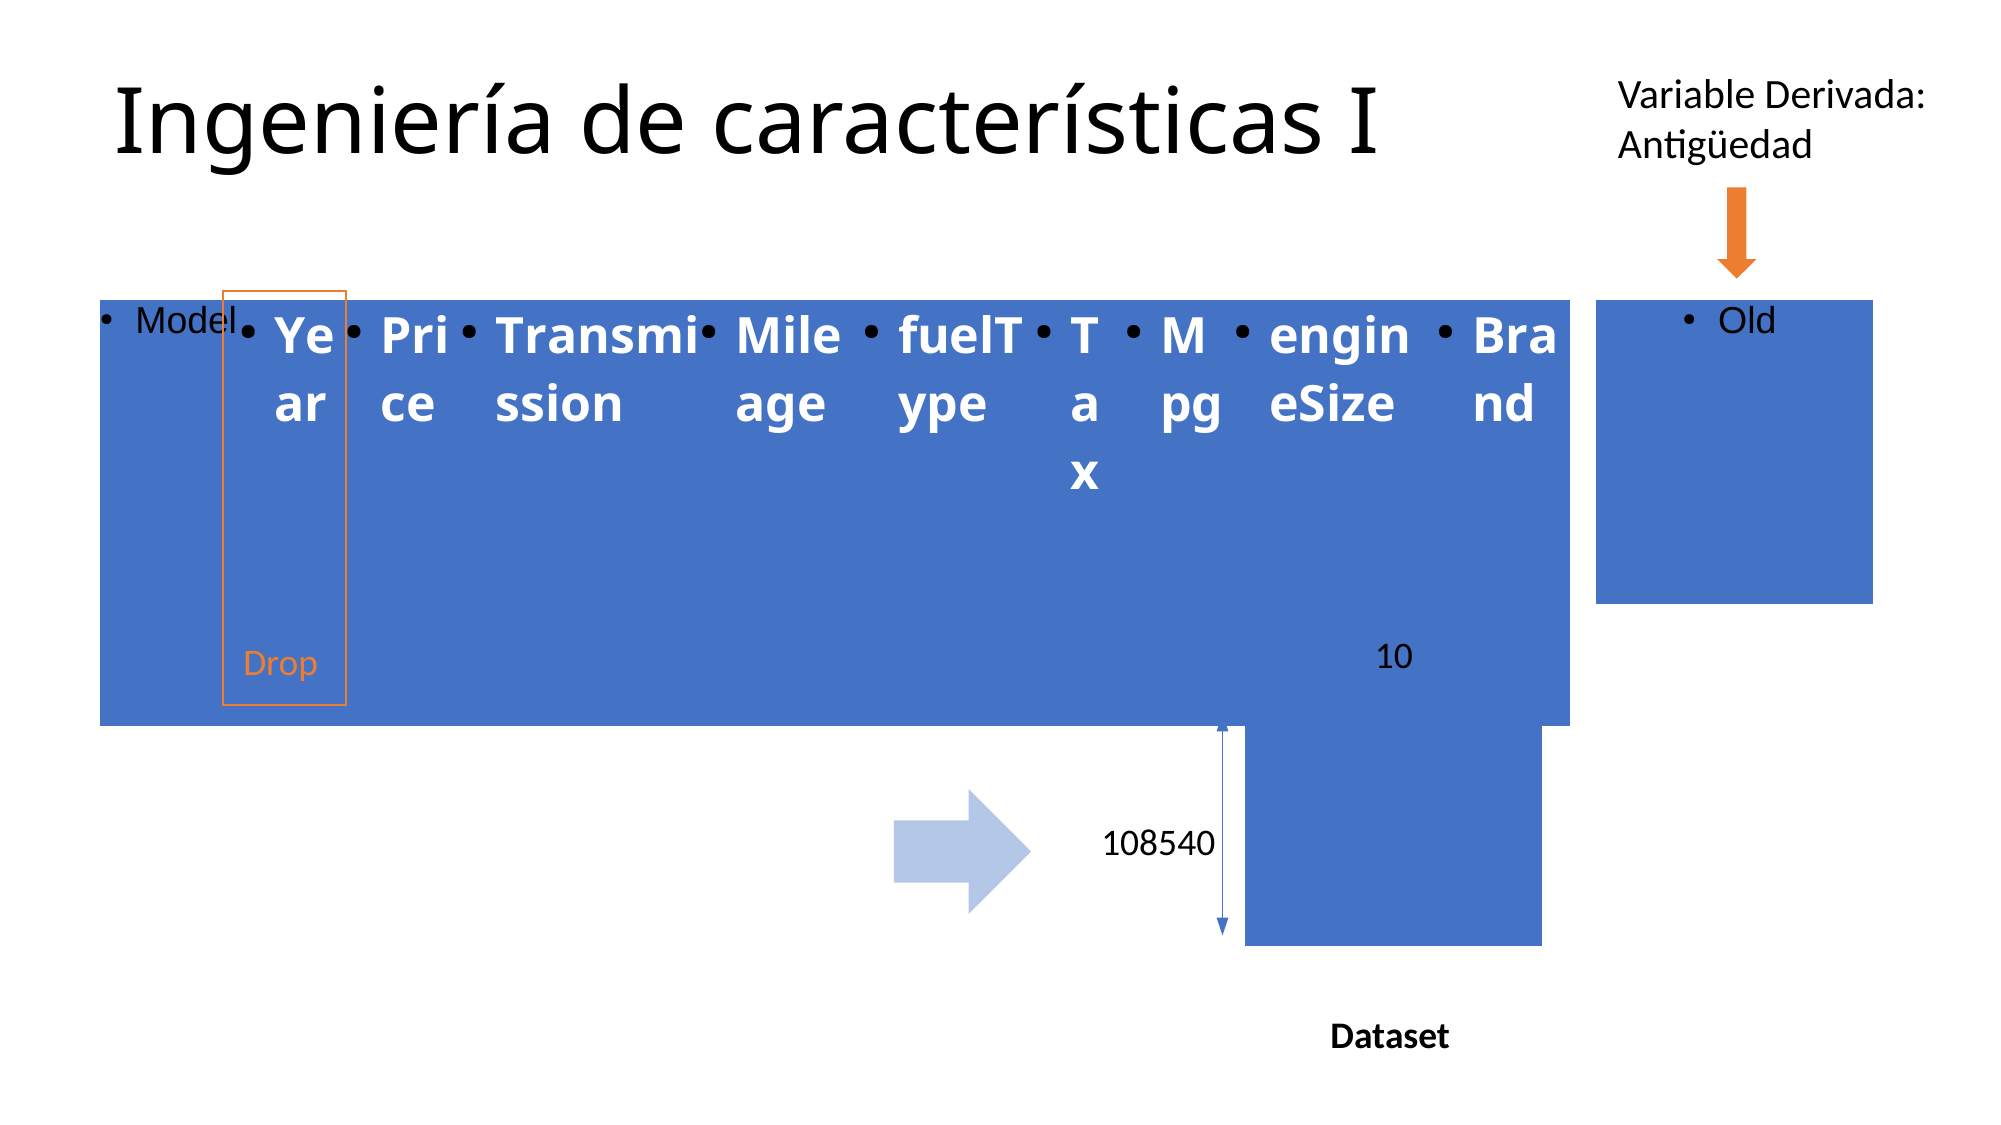

Ingeniería de características I
Variable Derivada: Antigüedad
| Model | Year | Price | Transmission | Mileage | fuelType | Tax | Mpg | engineSize | Brand |
| --- | --- | --- | --- | --- | --- | --- | --- | --- | --- |
| | | | | | | | | | |
| | | | | | | | | | |
| | | | | | | | | | |
| | | | | | | | | | |
| Old |
| --- |
| |
| |
| |
| |
10
Drop
| | | | | | |
| --- | --- | --- | --- | --- | --- |
| | | | | | |
| | | | | | |
| | | | | | |
108540
Dataset